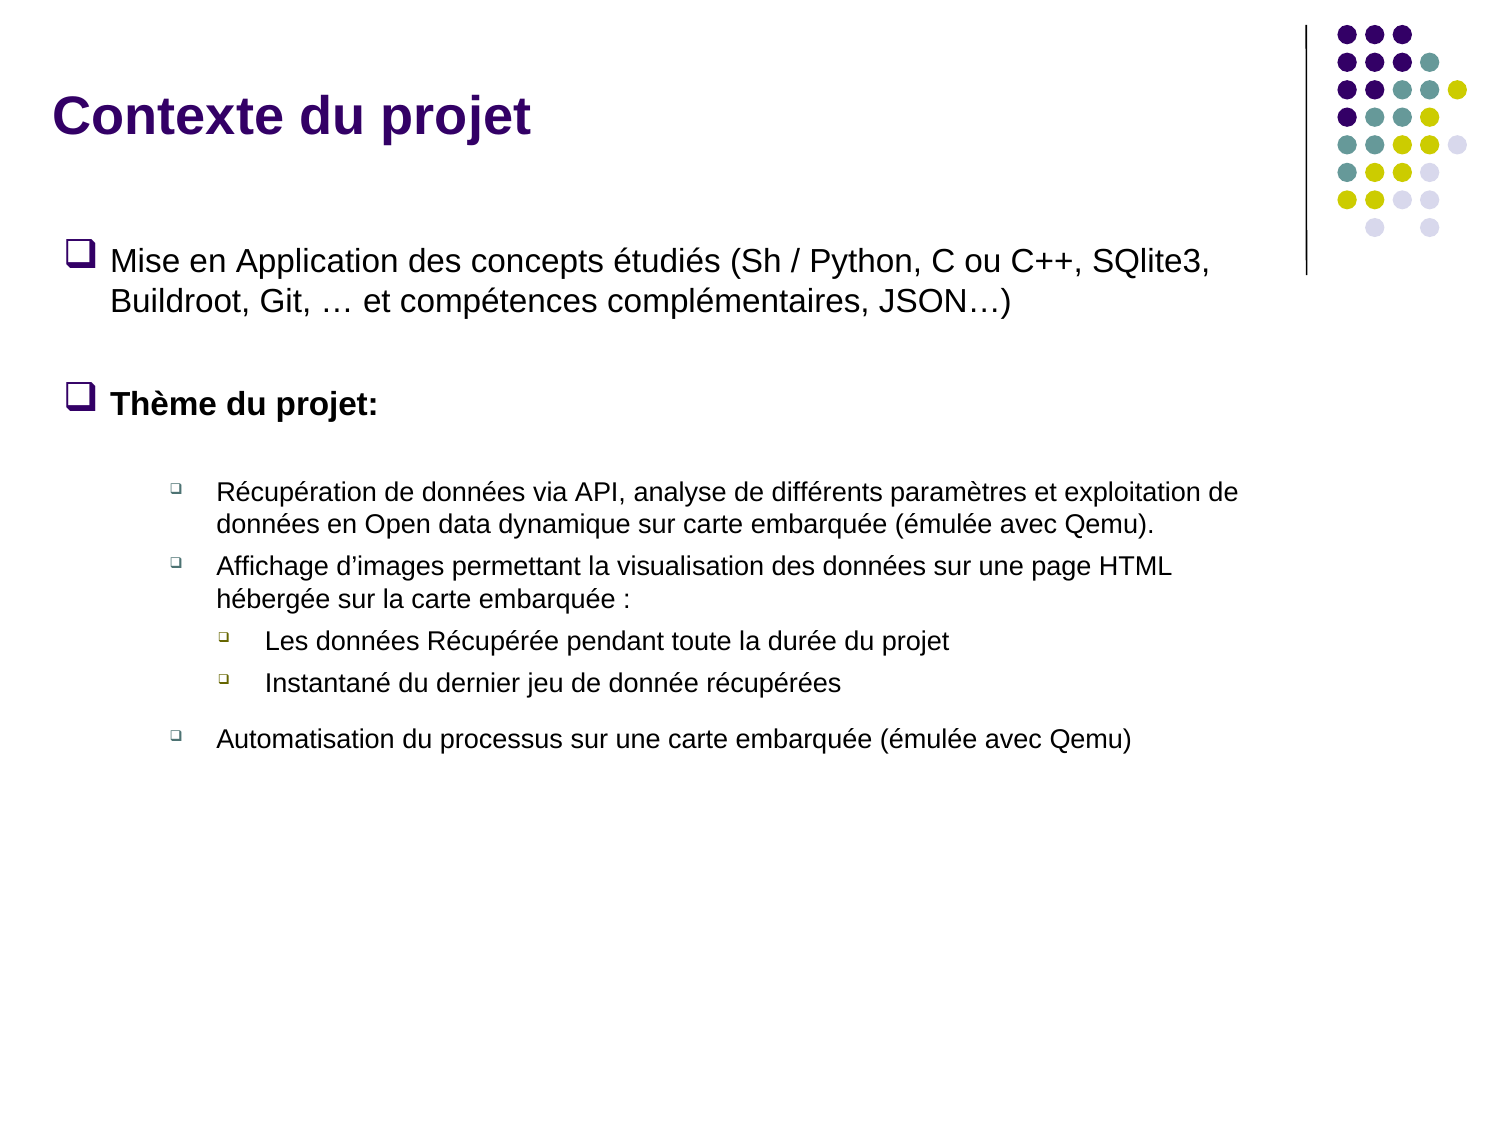

Contexte du projet
Mise en Application des concepts étudiés (Sh / Python, C ou C++, SQlite3, Buildroot, Git, … et compétences complémentaires, JSON…)
Thème du projet:
Récupération de données via API, analyse de différents paramètres et exploitation de données en Open data dynamique sur carte embarquée (émulée avec Qemu).
Affichage d’images permettant la visualisation des données sur une page HTML hébergée sur la carte embarquée :
Les données Récupérée pendant toute la durée du projet
Instantané du dernier jeu de donnée récupérées
Automatisation du processus sur une carte embarquée (émulée avec Qemu)